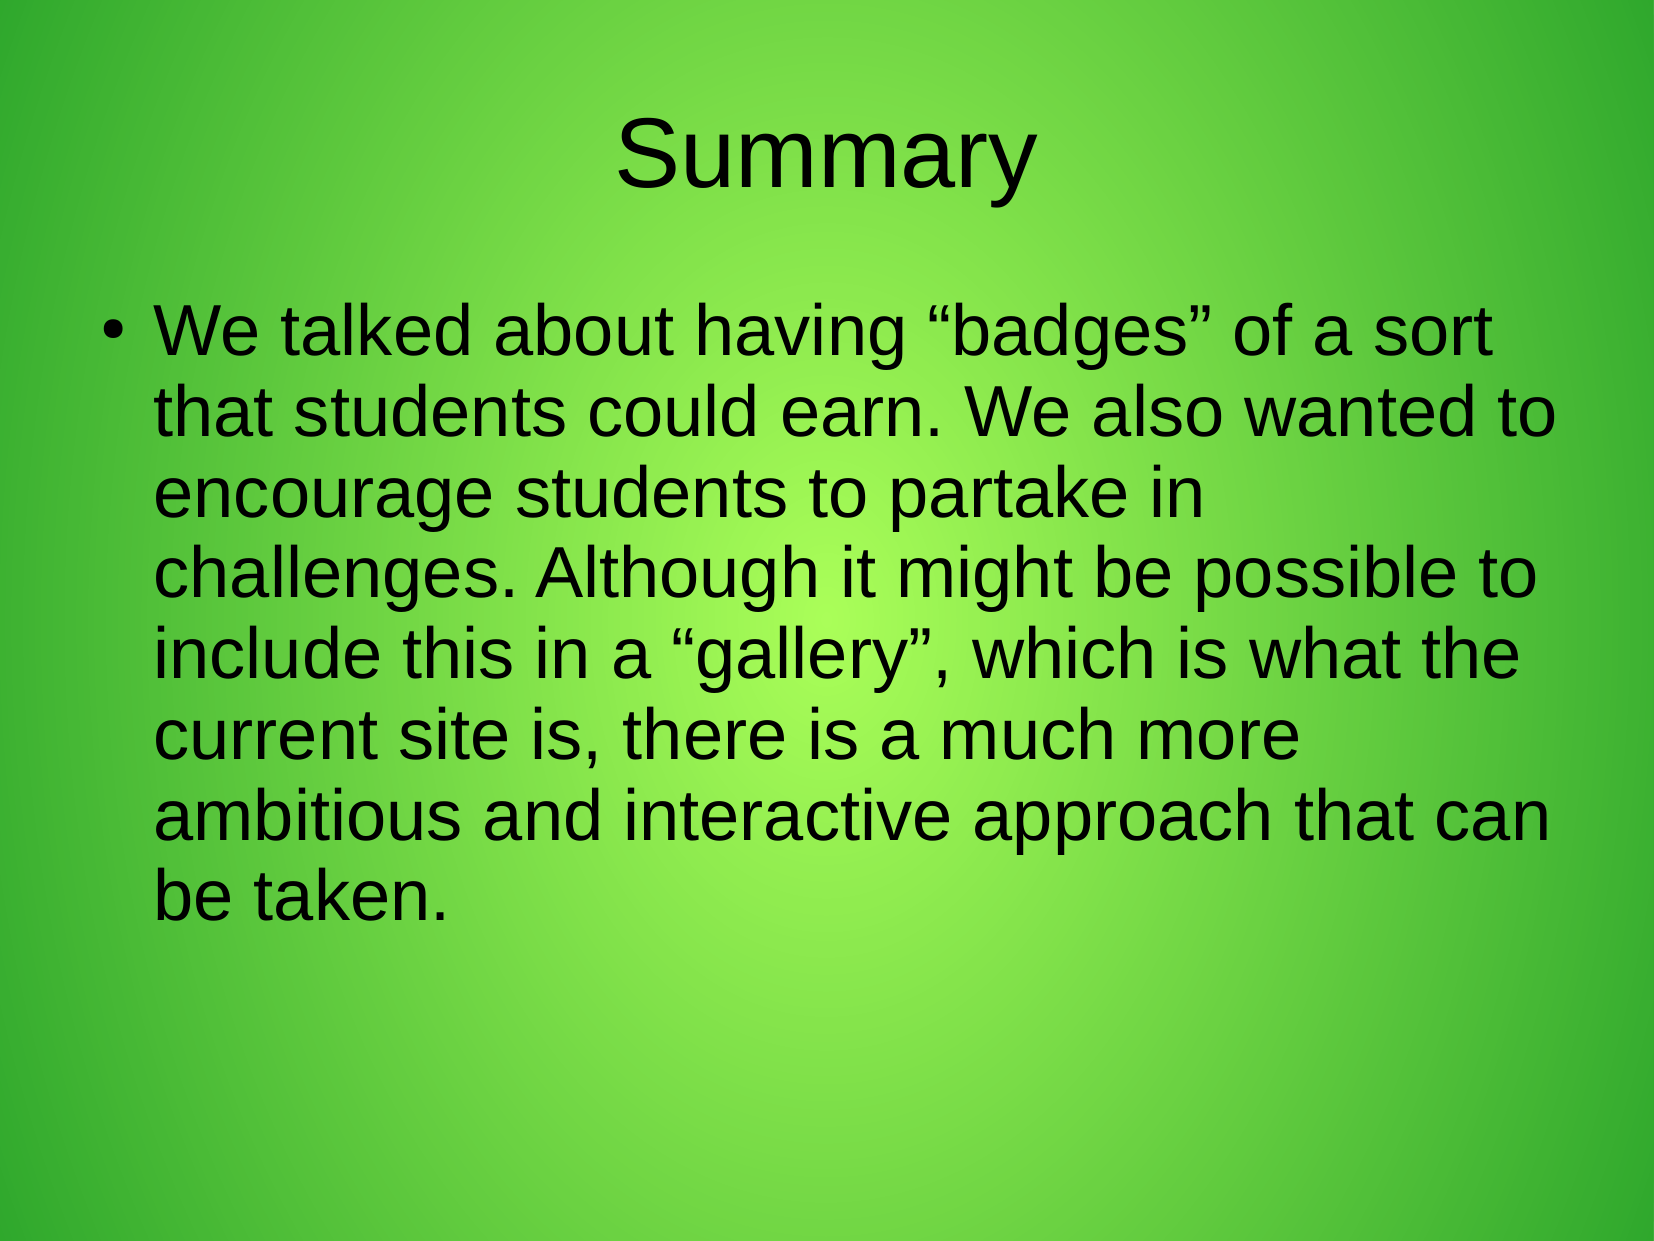

# Summary
We talked about having “badges” of a sort that students could earn. We also wanted to encourage students to partake in challenges. Although it might be possible to include this in a “gallery”, which is what the current site is, there is a much more ambitious and interactive approach that can be taken.